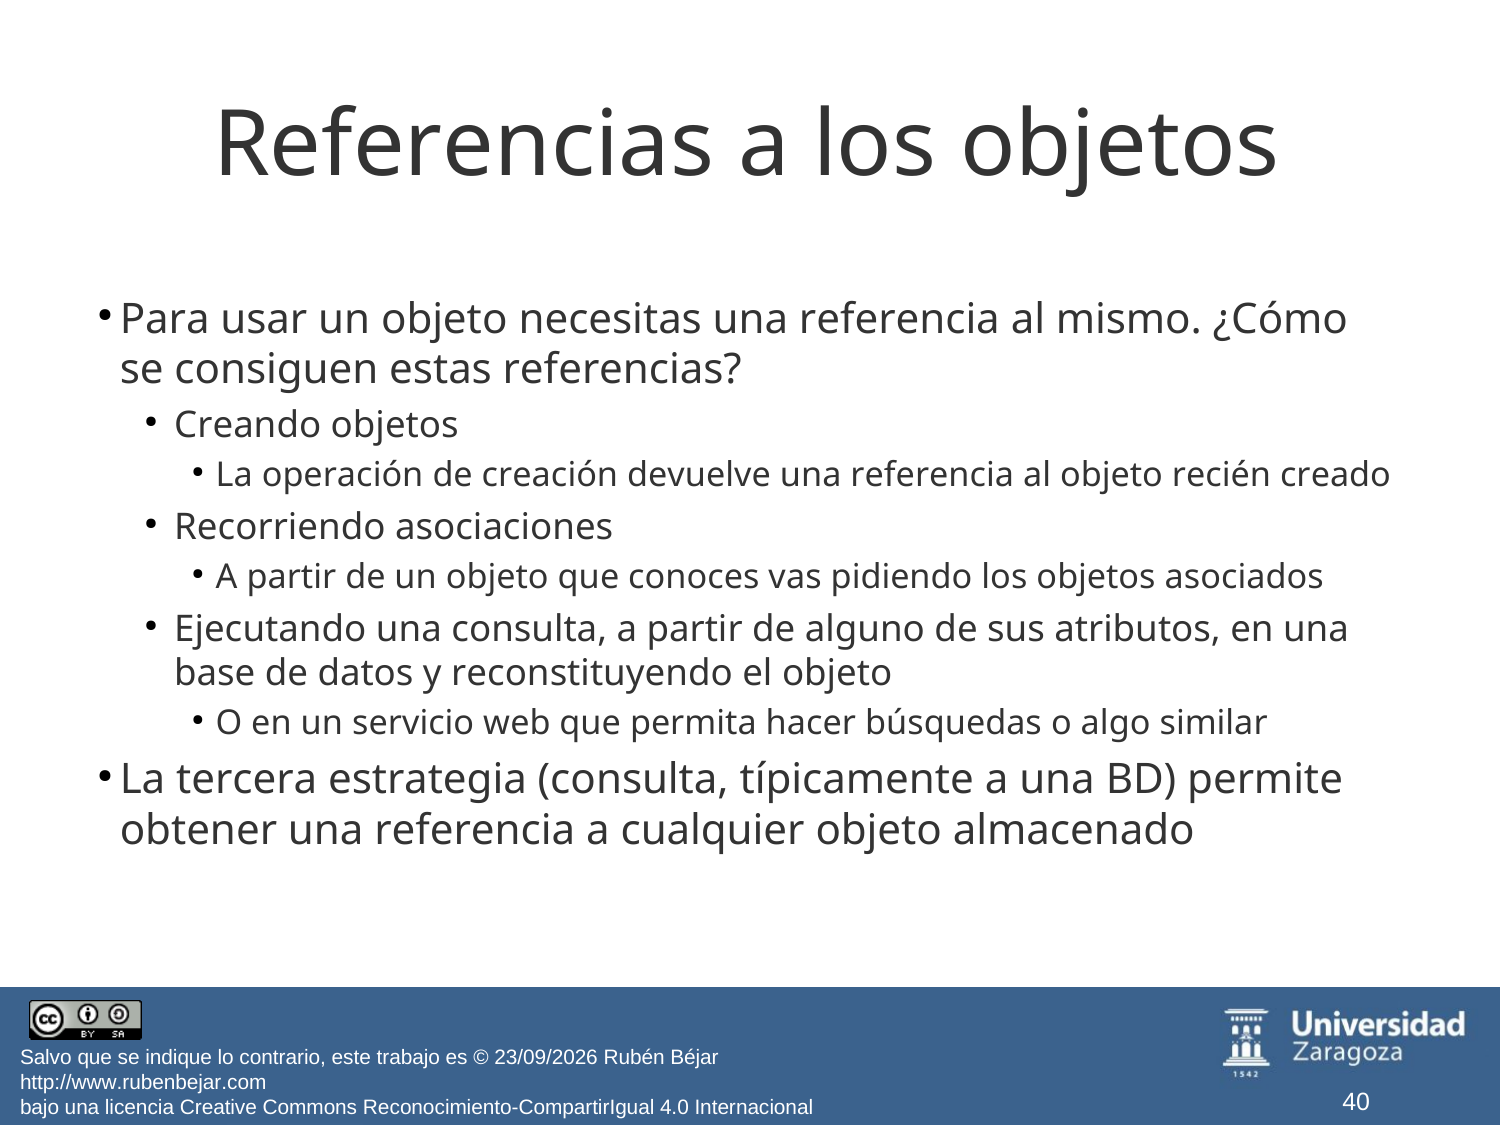

# Referencias a los objetos
Para usar un objeto necesitas una referencia al mismo. ¿Cómo se consiguen estas referencias?
Creando objetos
La operación de creación devuelve una referencia al objeto recién creado
Recorriendo asociaciones
A partir de un objeto que conoces vas pidiendo los objetos asociados
Ejecutando una consulta, a partir de alguno de sus atributos, en una base de datos y reconstituyendo el objeto
O en un servicio web que permita hacer búsquedas o algo similar
La tercera estrategia (consulta, típicamente a una BD) permite obtener una referencia a cualquier objeto almacenado